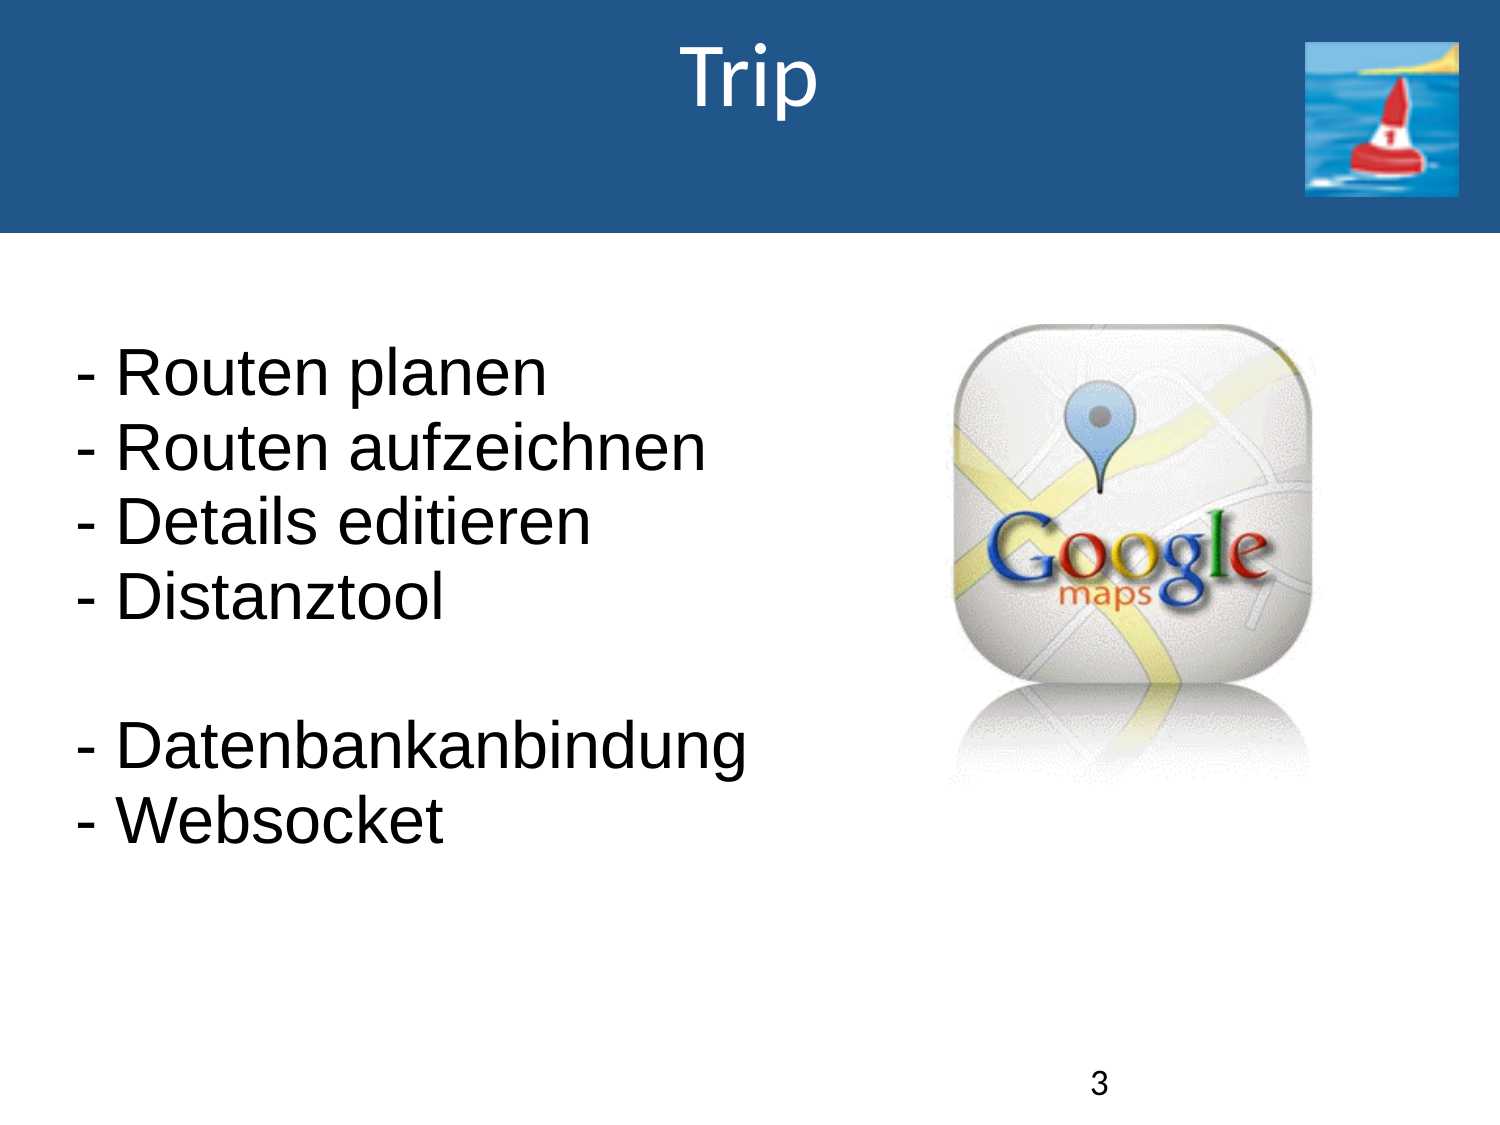

# Trip
- Routen planen
- Routen aufzeichnen
- Details editieren
- Distanztool
- Datenbankanbindung
- Websocket